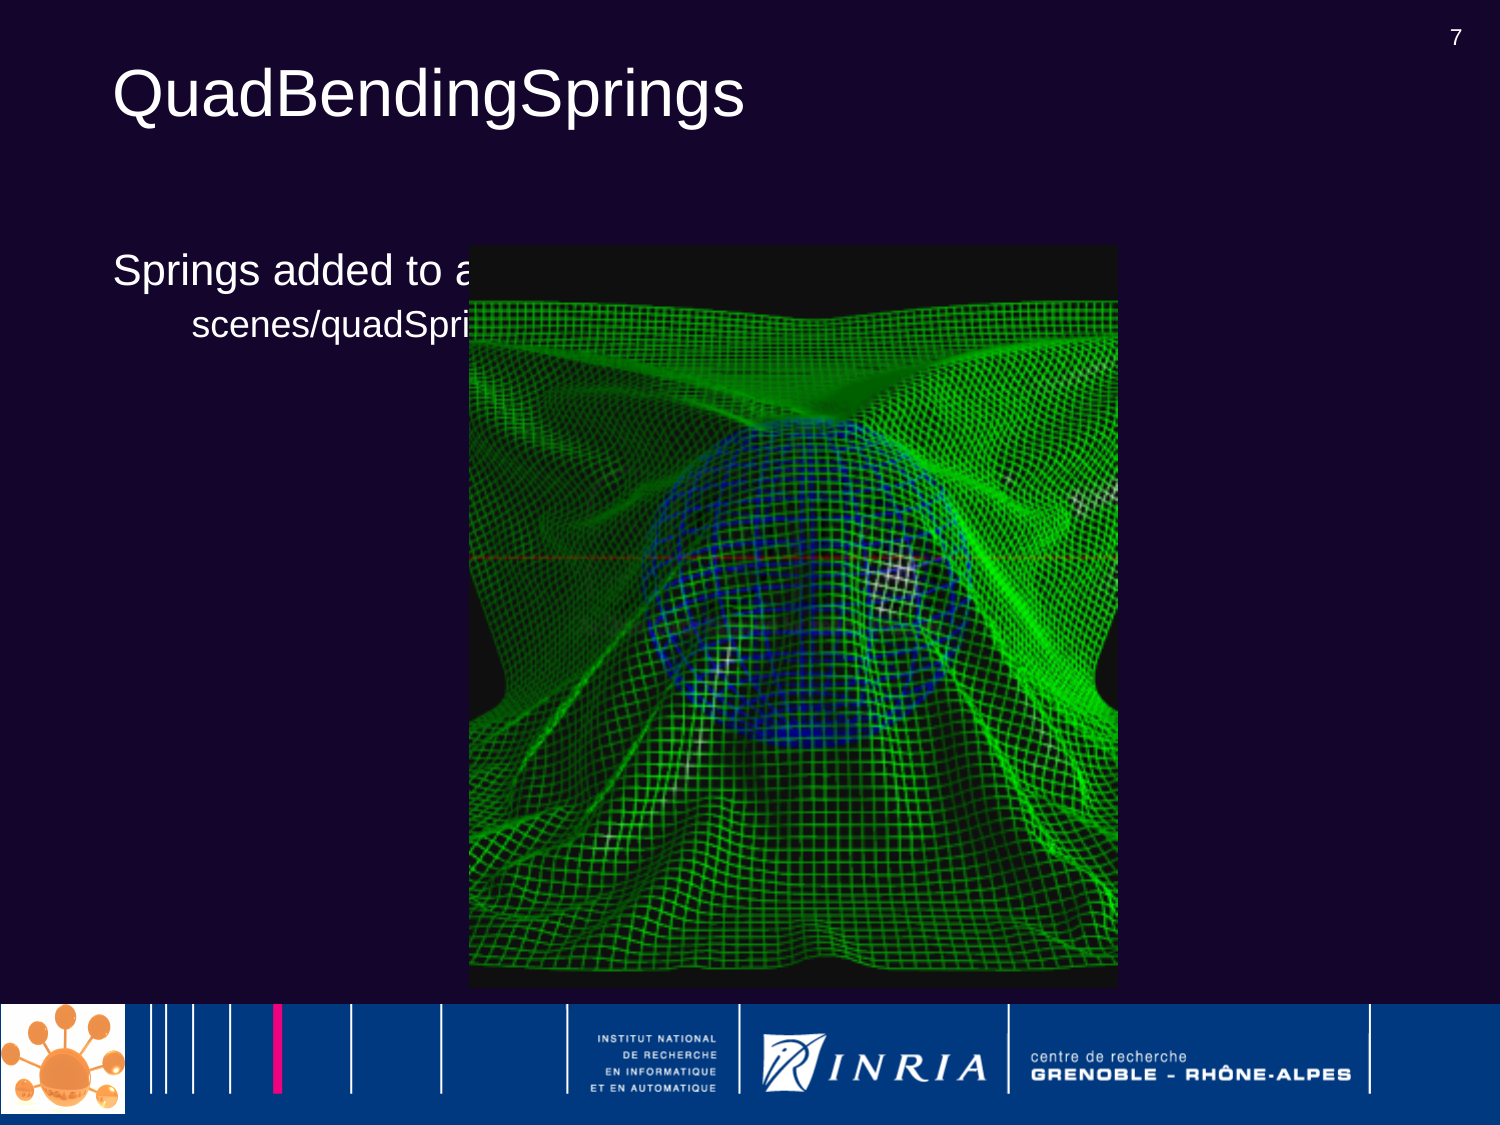

# QuadBendingSprings
Springs added to a quad mesh to prevent bending
scenes/quadSpringSphere.scn